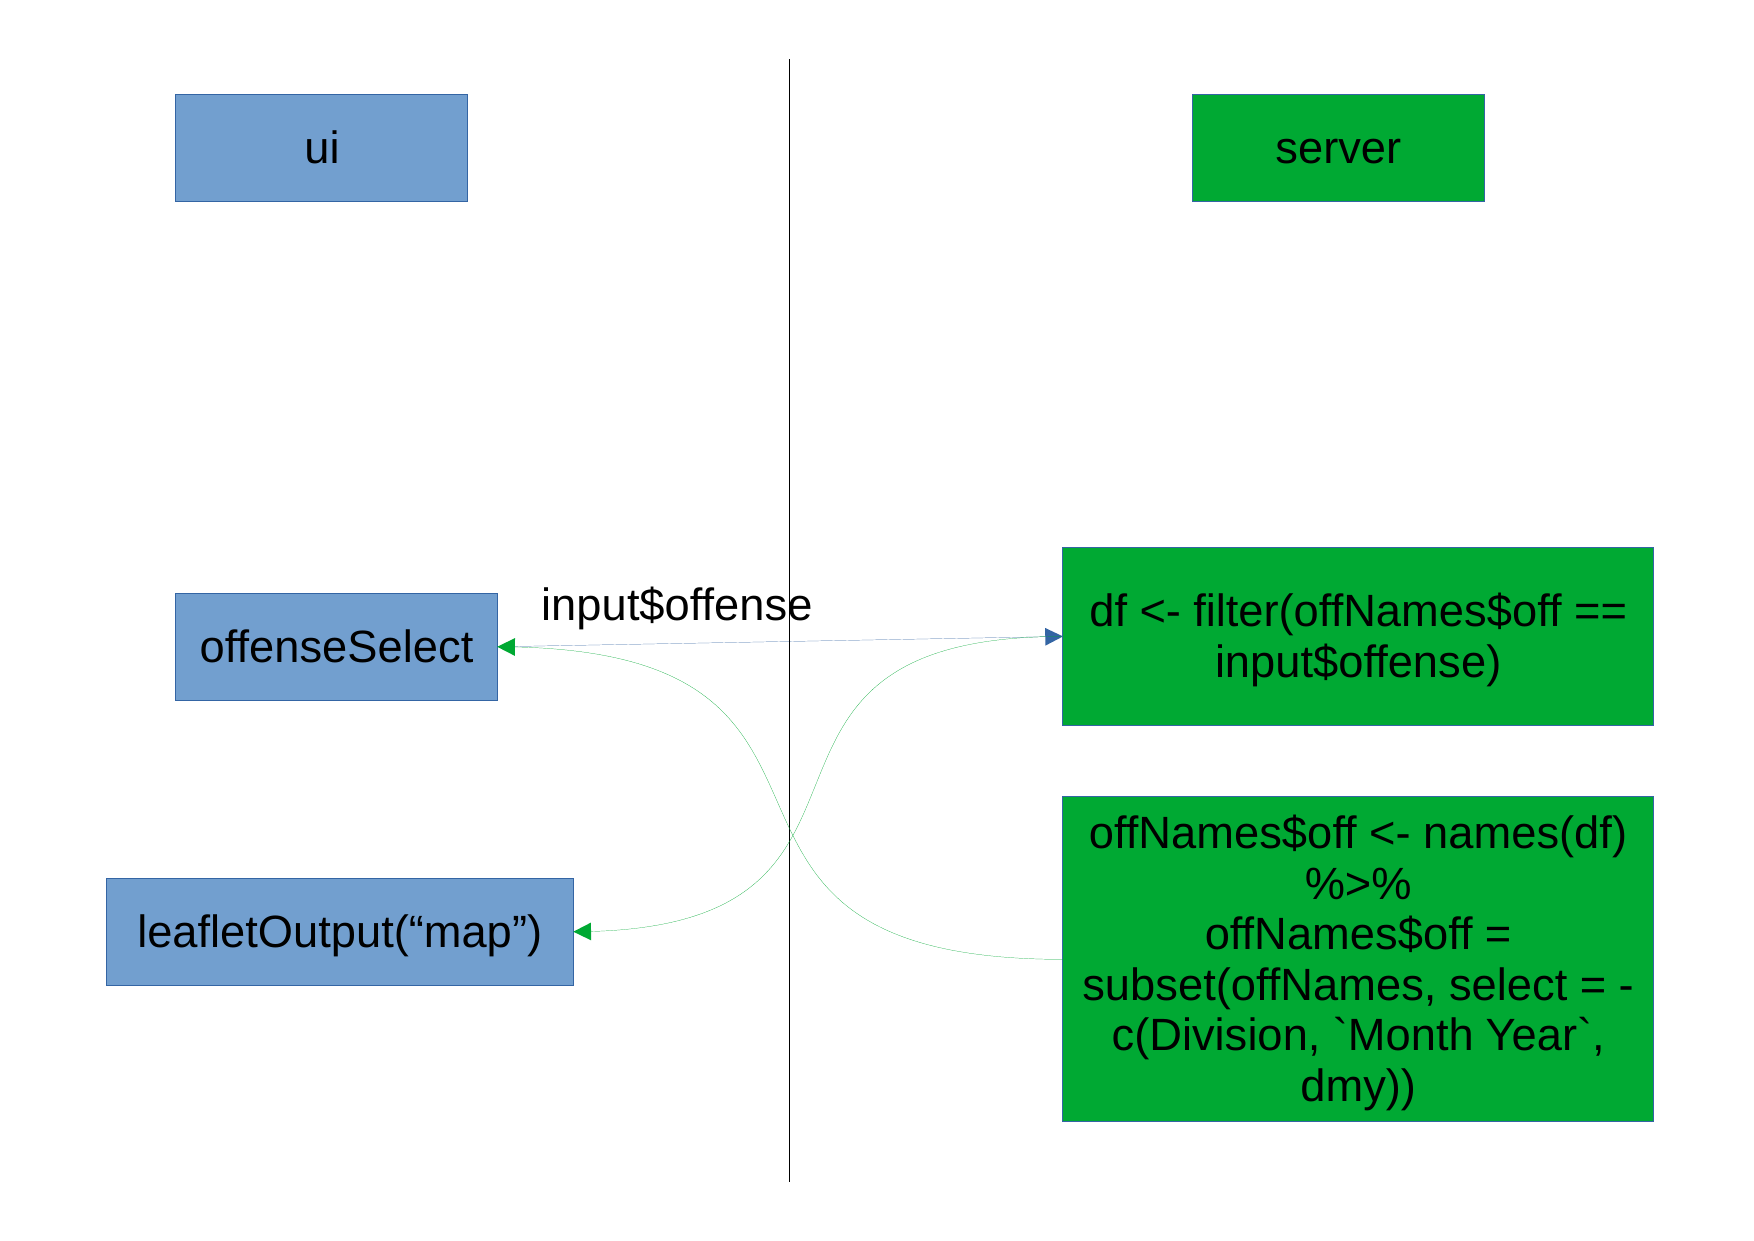

ui
server
df <- filter(offNames$off == input$offense)
input$offense
offenseSelect
offNames$off <- names(df) %>%
offNames$off = subset(offNames, select = -c(Division, `Month Year`, dmy))
leafletOutput(“map”)